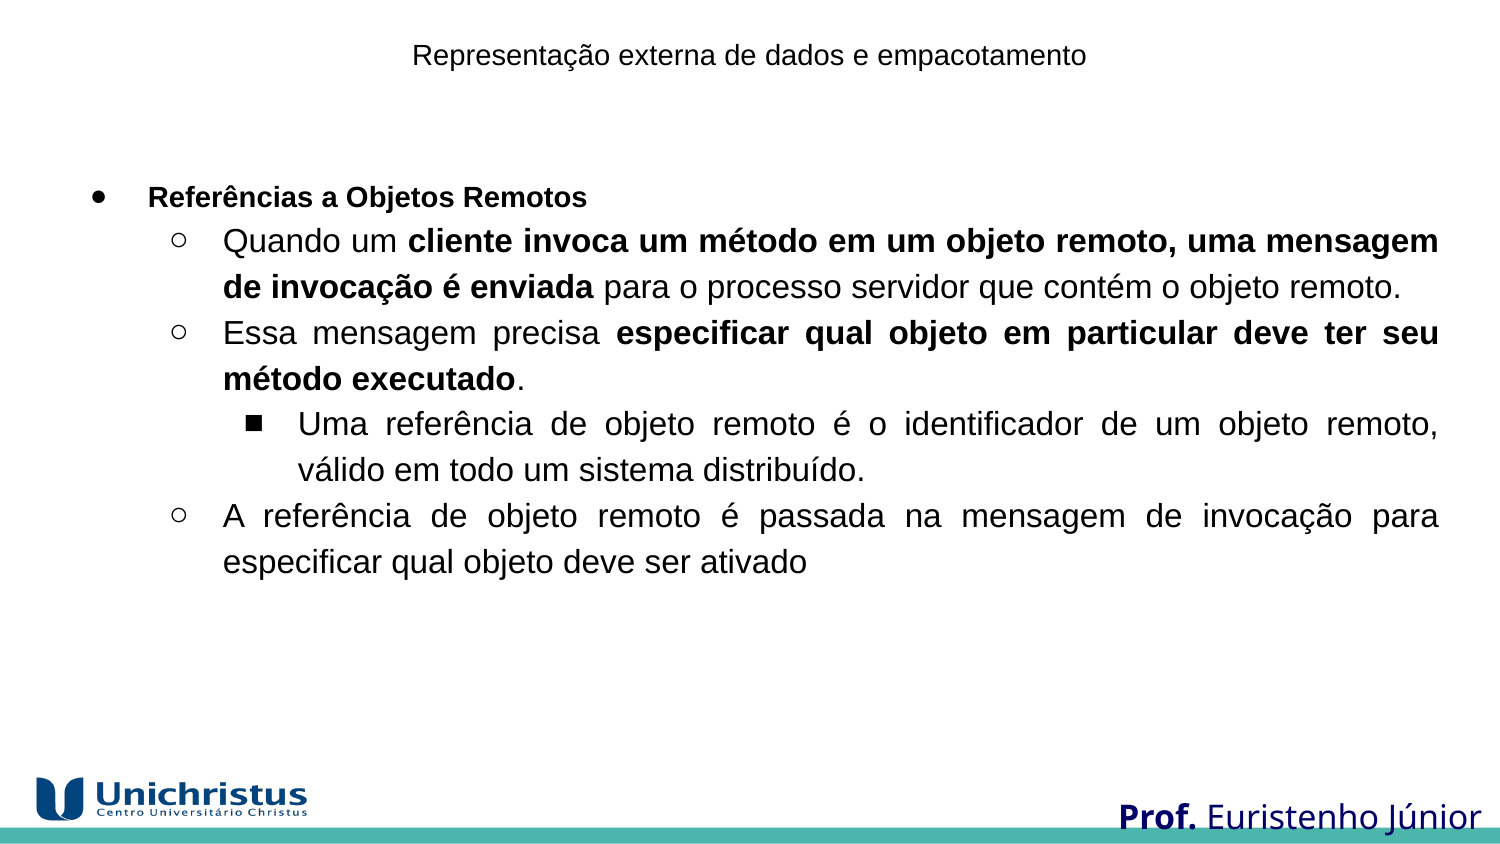

# Representação externa de dados e empacotamento
Referências a Objetos Remotos
Quando um cliente invoca um método em um objeto remoto, uma mensagem de invocação é enviada para o processo servidor que contém o objeto remoto.
Essa mensagem precisa especificar qual objeto em particular deve ter seu método executado.
Uma referência de objeto remoto é o identificador de um objeto remoto, válido em todo um sistema distribuído.
A referência de objeto remoto é passada na mensagem de invocação para especificar qual objeto deve ser ativado